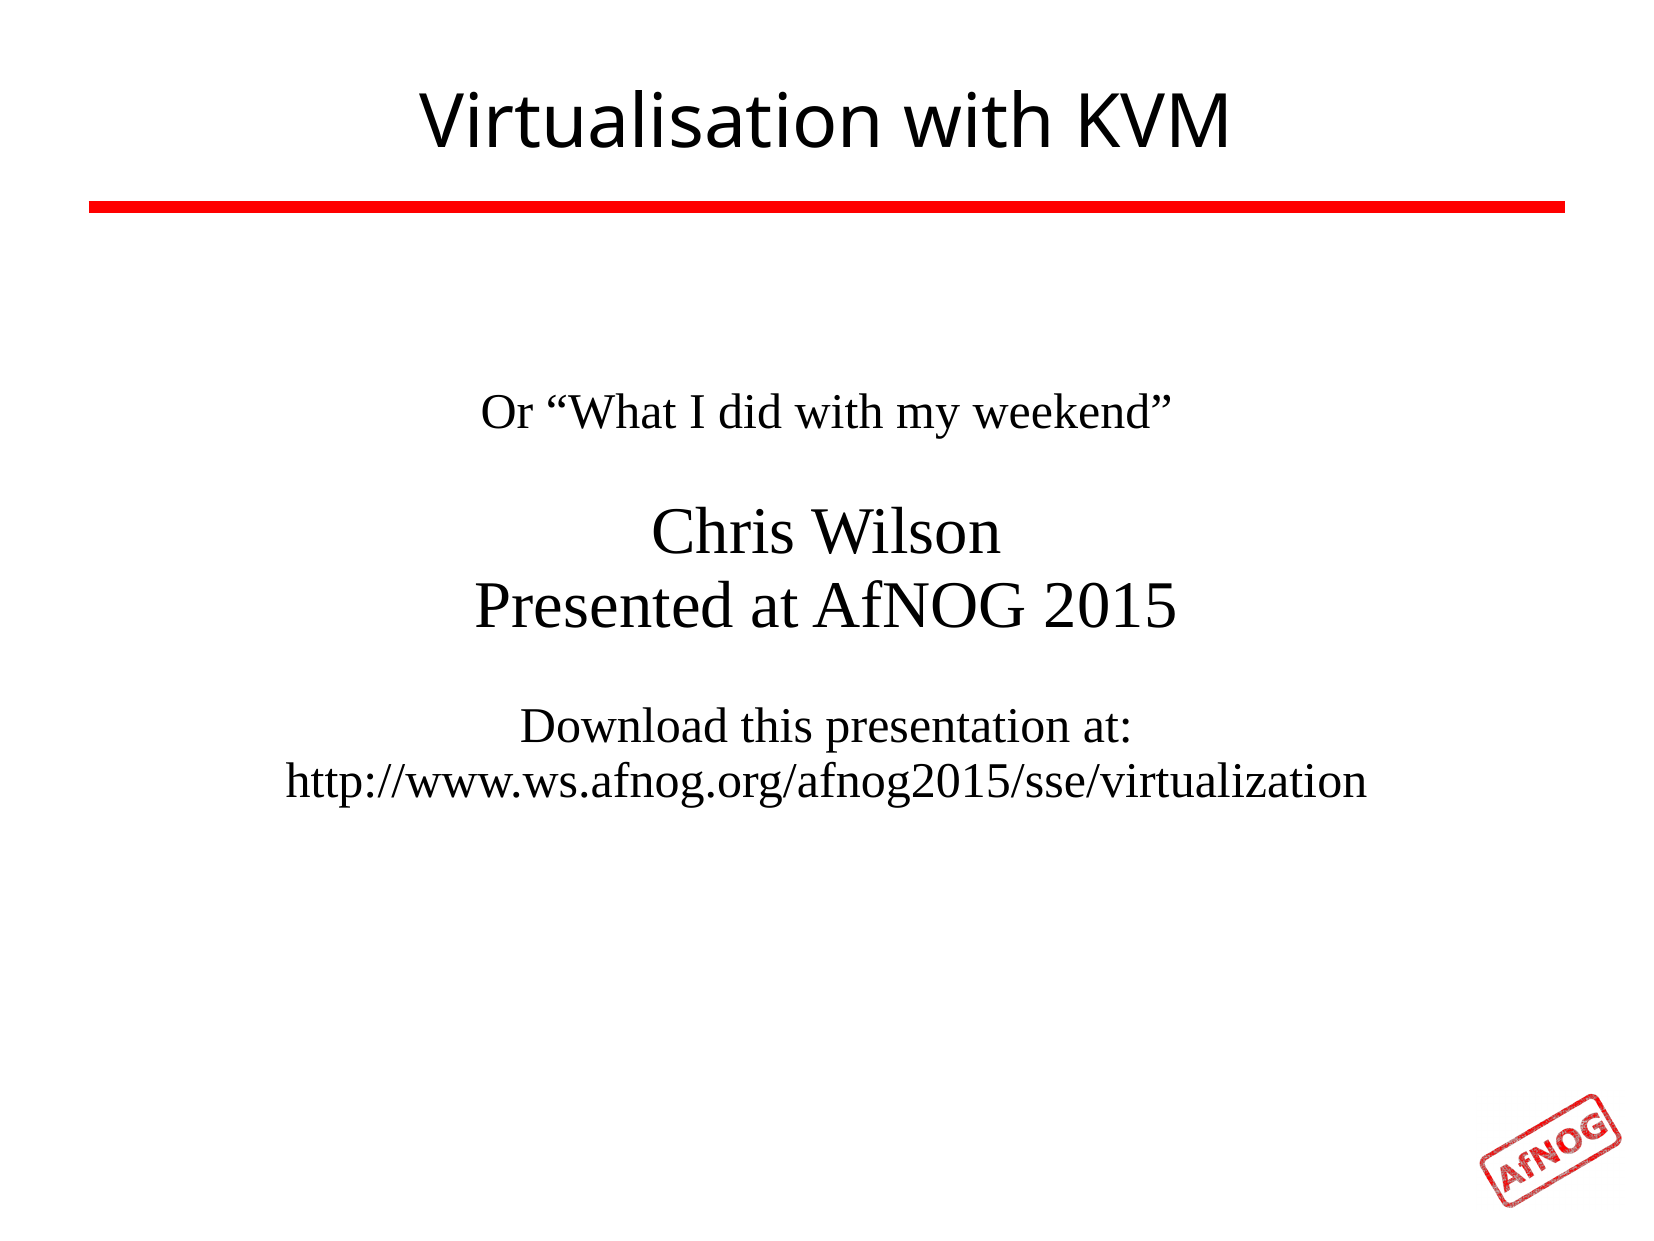

# Virtualisation with KVM
Or “What I did with my weekend”
Chris Wilson
Presented at AfNOG 2015
Download this presentation at:
http://www.ws.afnog.org/afnog2015/sse/virtualization